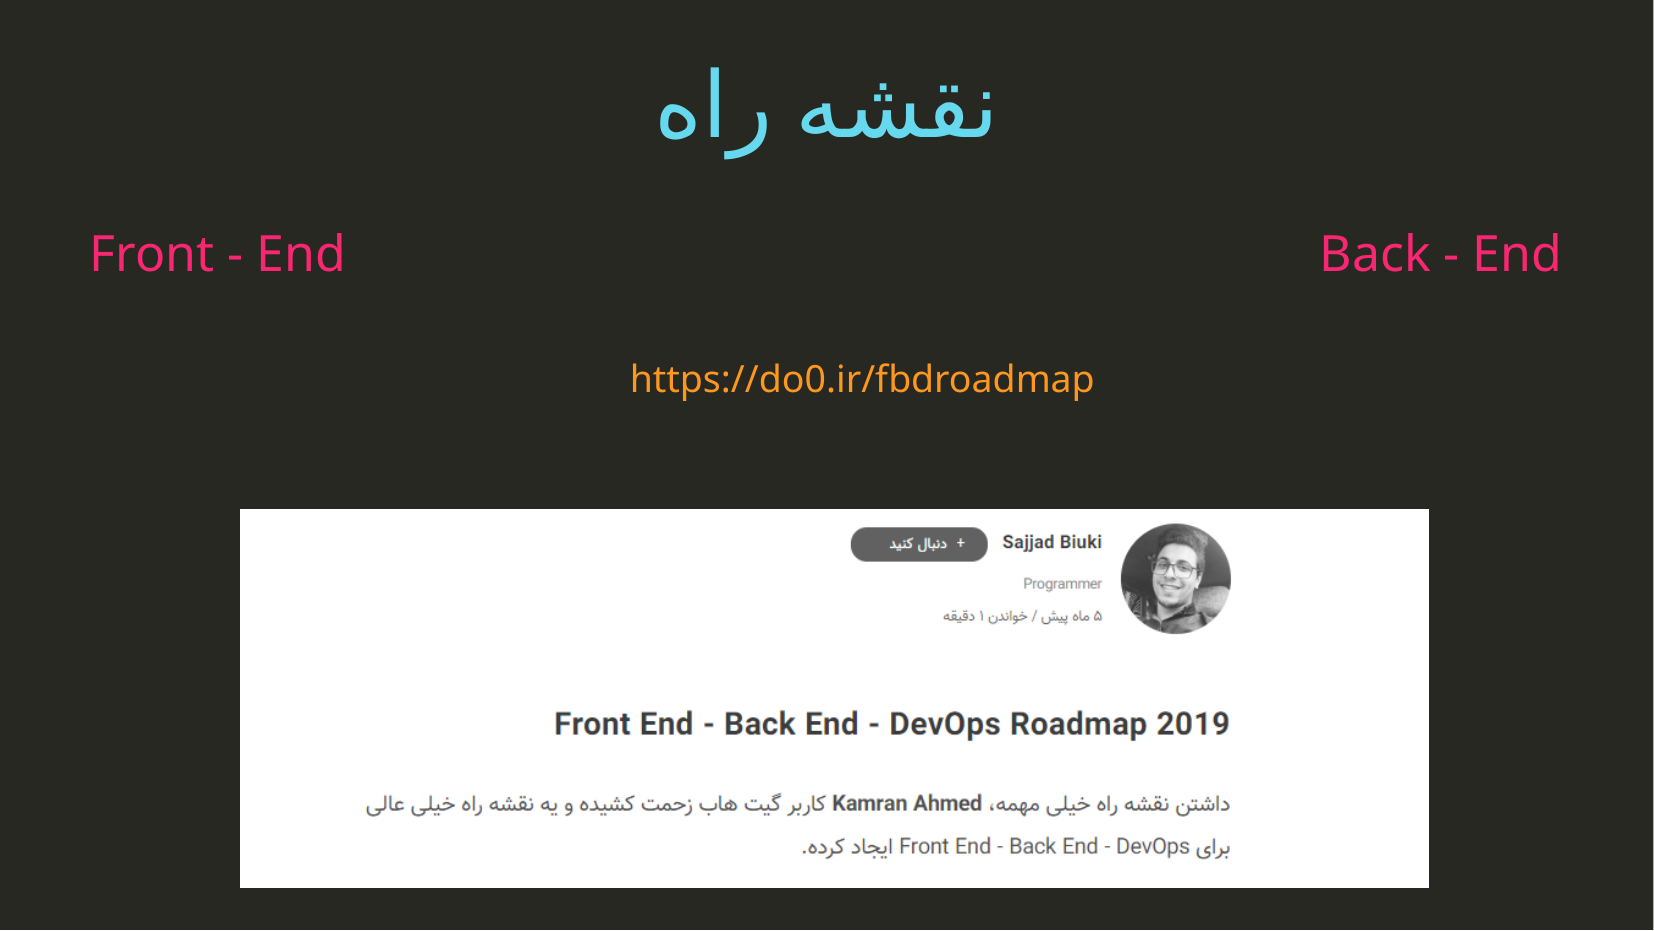

# نقشه راه
Front - End
Back - End
https://do0.ir/fbdroadmap